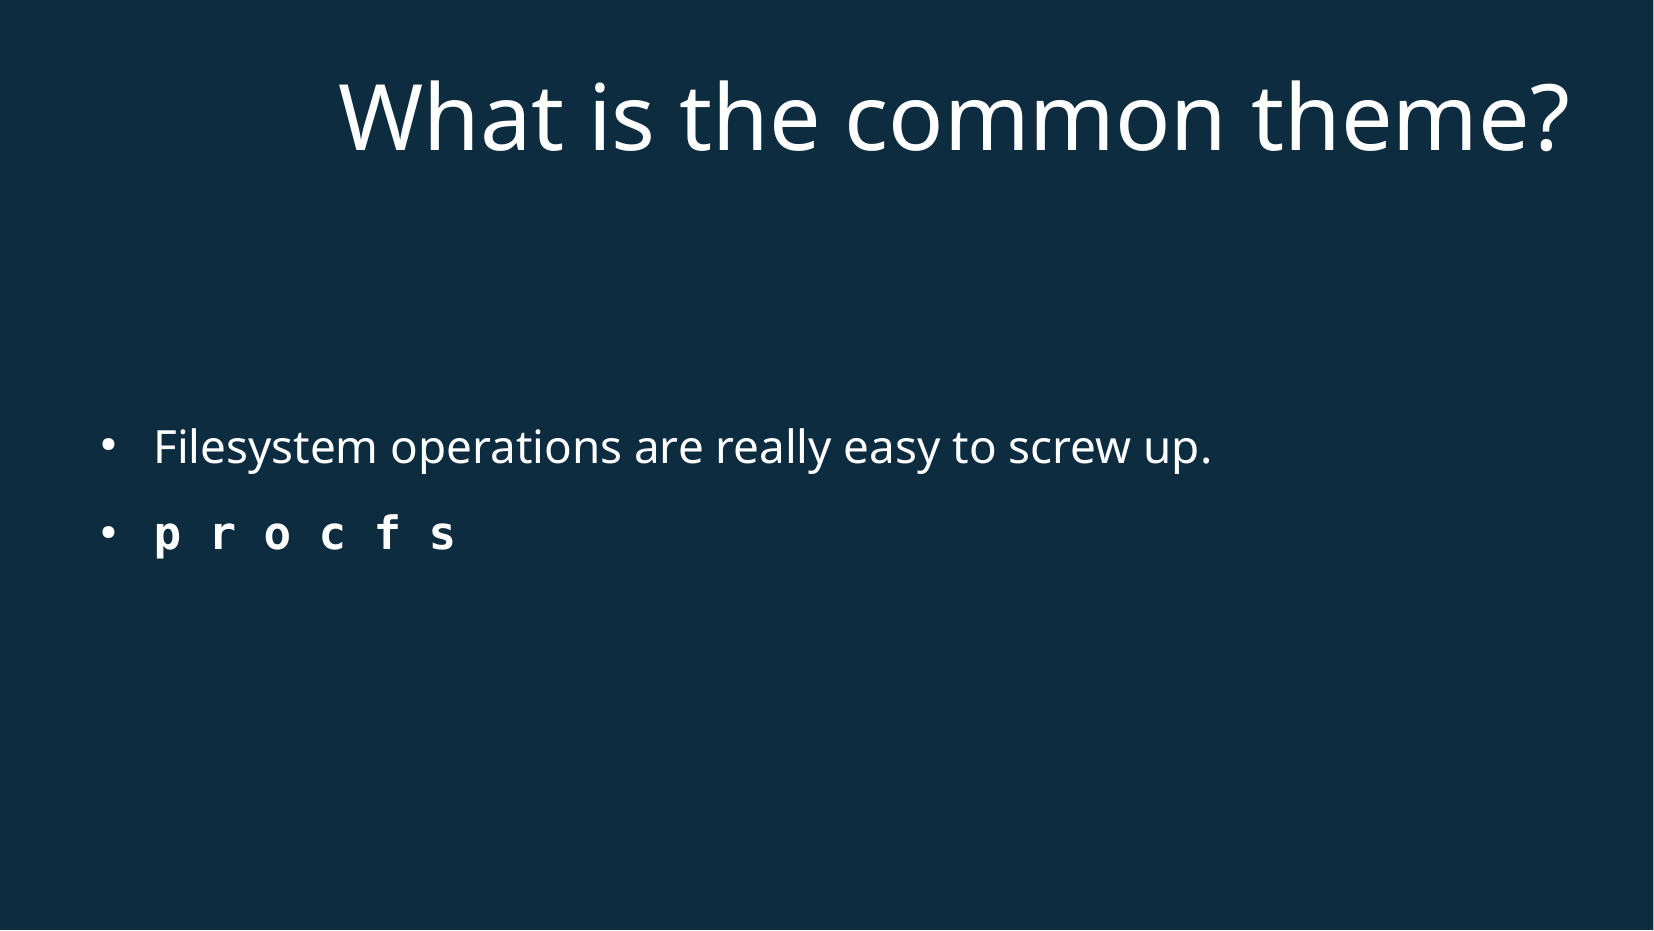

# What is the common theme?
Filesystem operations are really easy to screw up.
p r o c f s